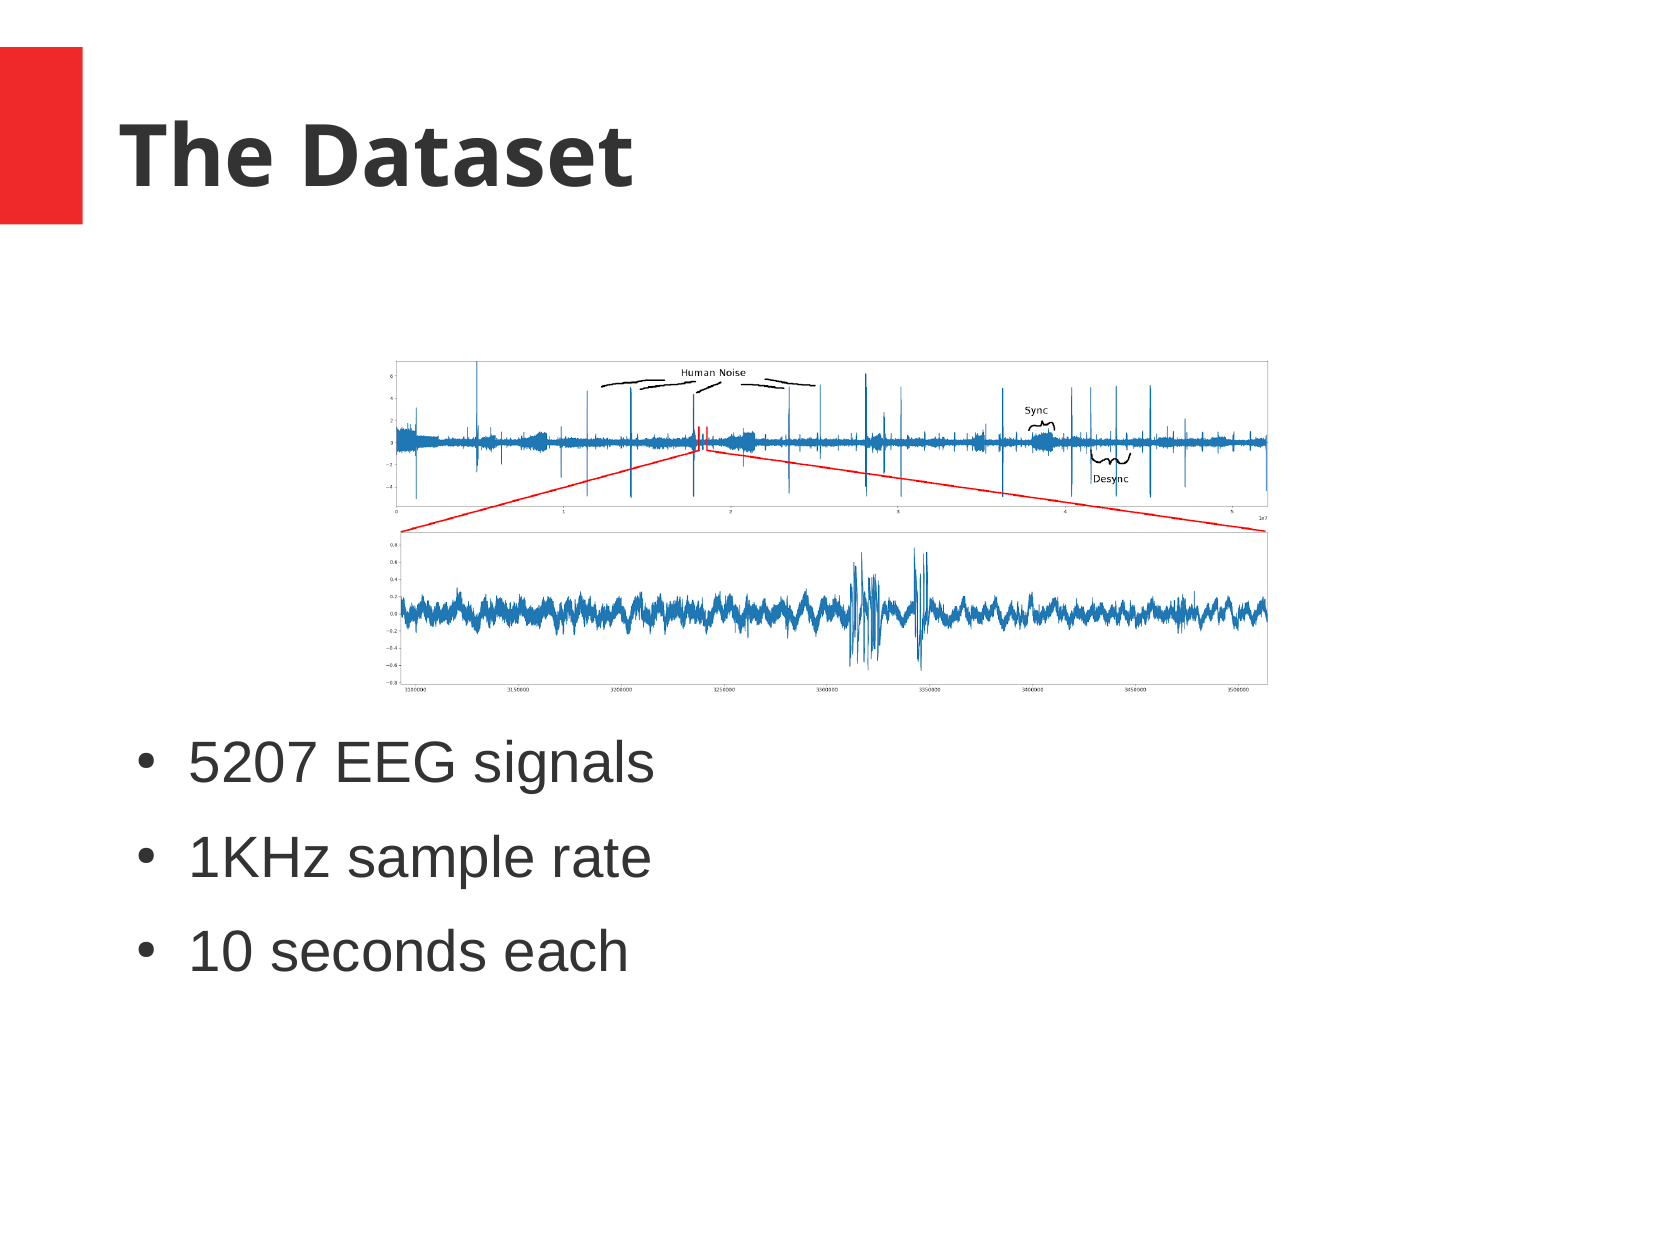

# The Dataset
5207 EEG signals
1KHz sample rate
10 seconds each